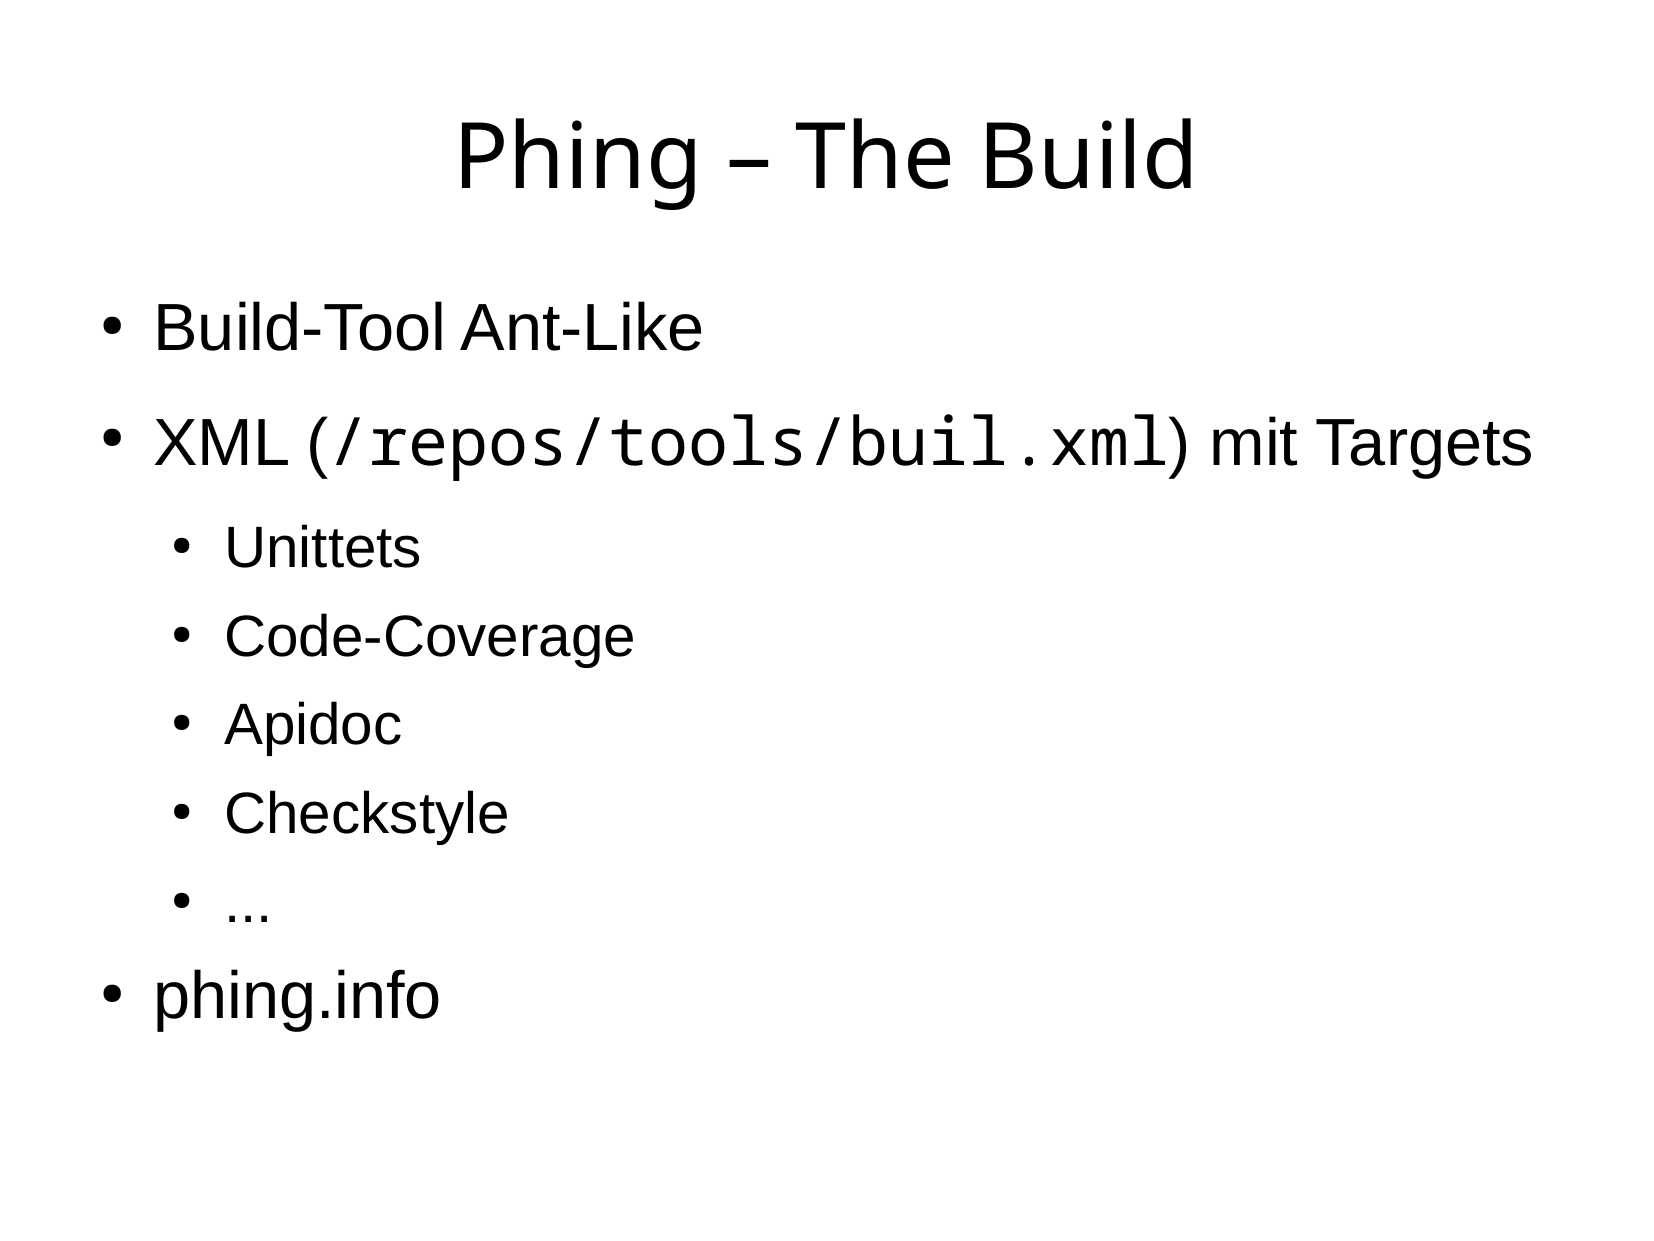

# Phing – The Build
Build-Tool Ant-Like
XML (/repos/tools/buil.xml) mit Targets
Unittets
Code-Coverage
Apidoc
Checkstyle
...
phing.info